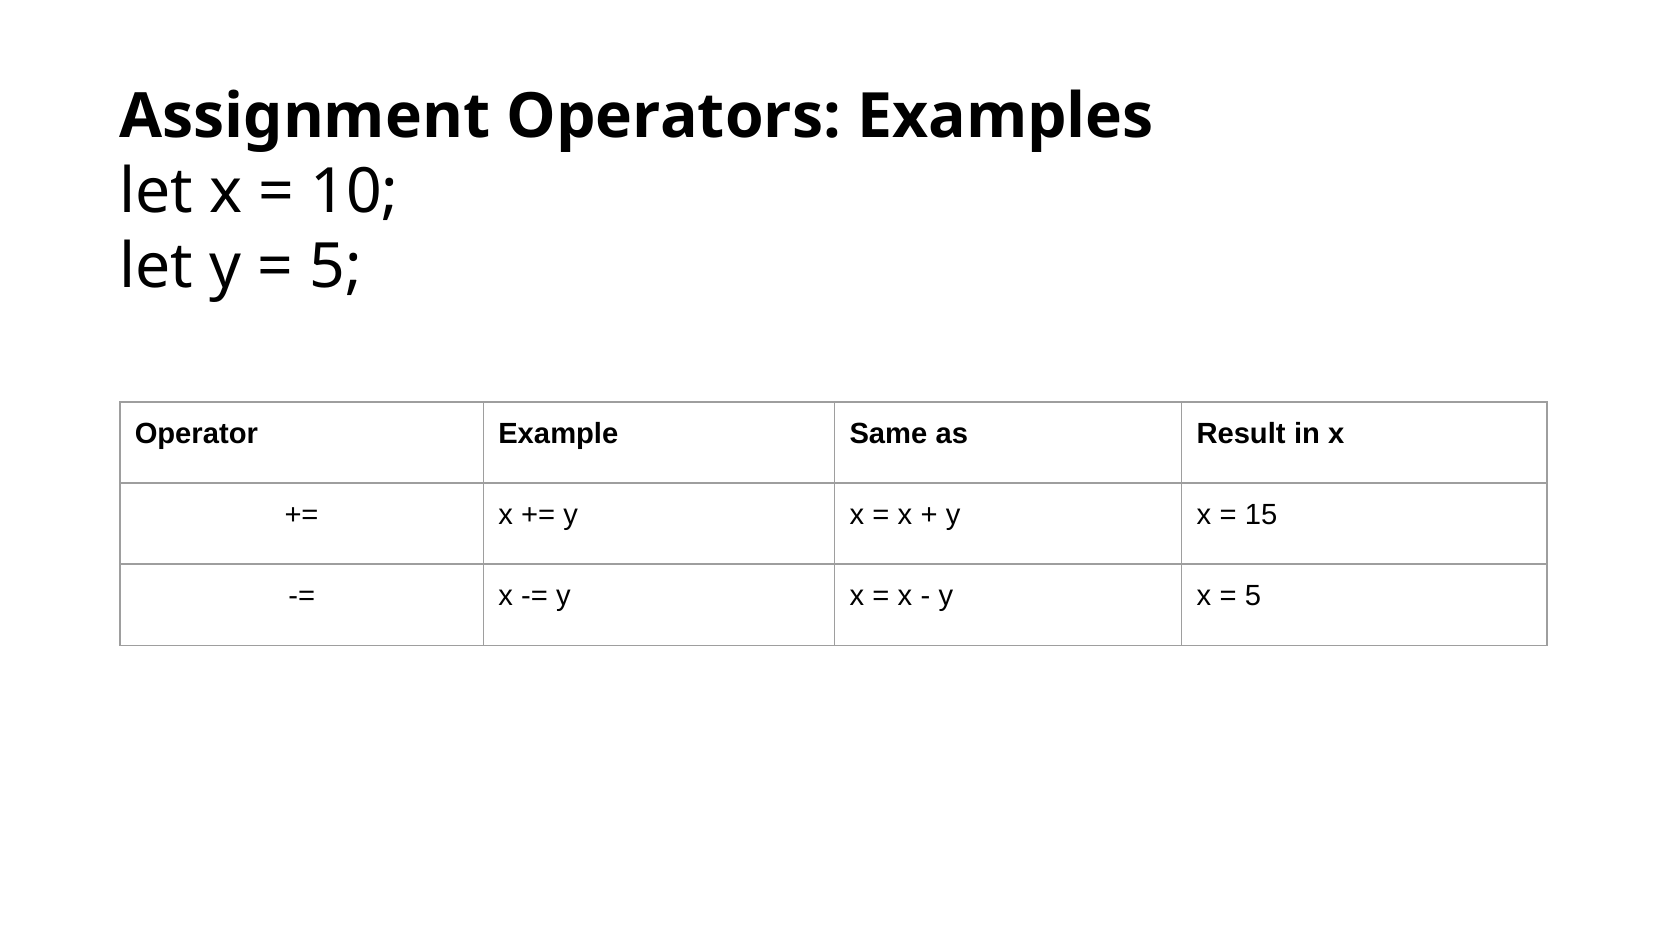

# Assignment Operators: Examples let x = 10; let y = 5;
| Operator | Example | Same as | Result in x |
| --- | --- | --- | --- |
| += | x += y | x = x + y | x = 15 |
| -= | x -= y | x = x - y | x = 5 |